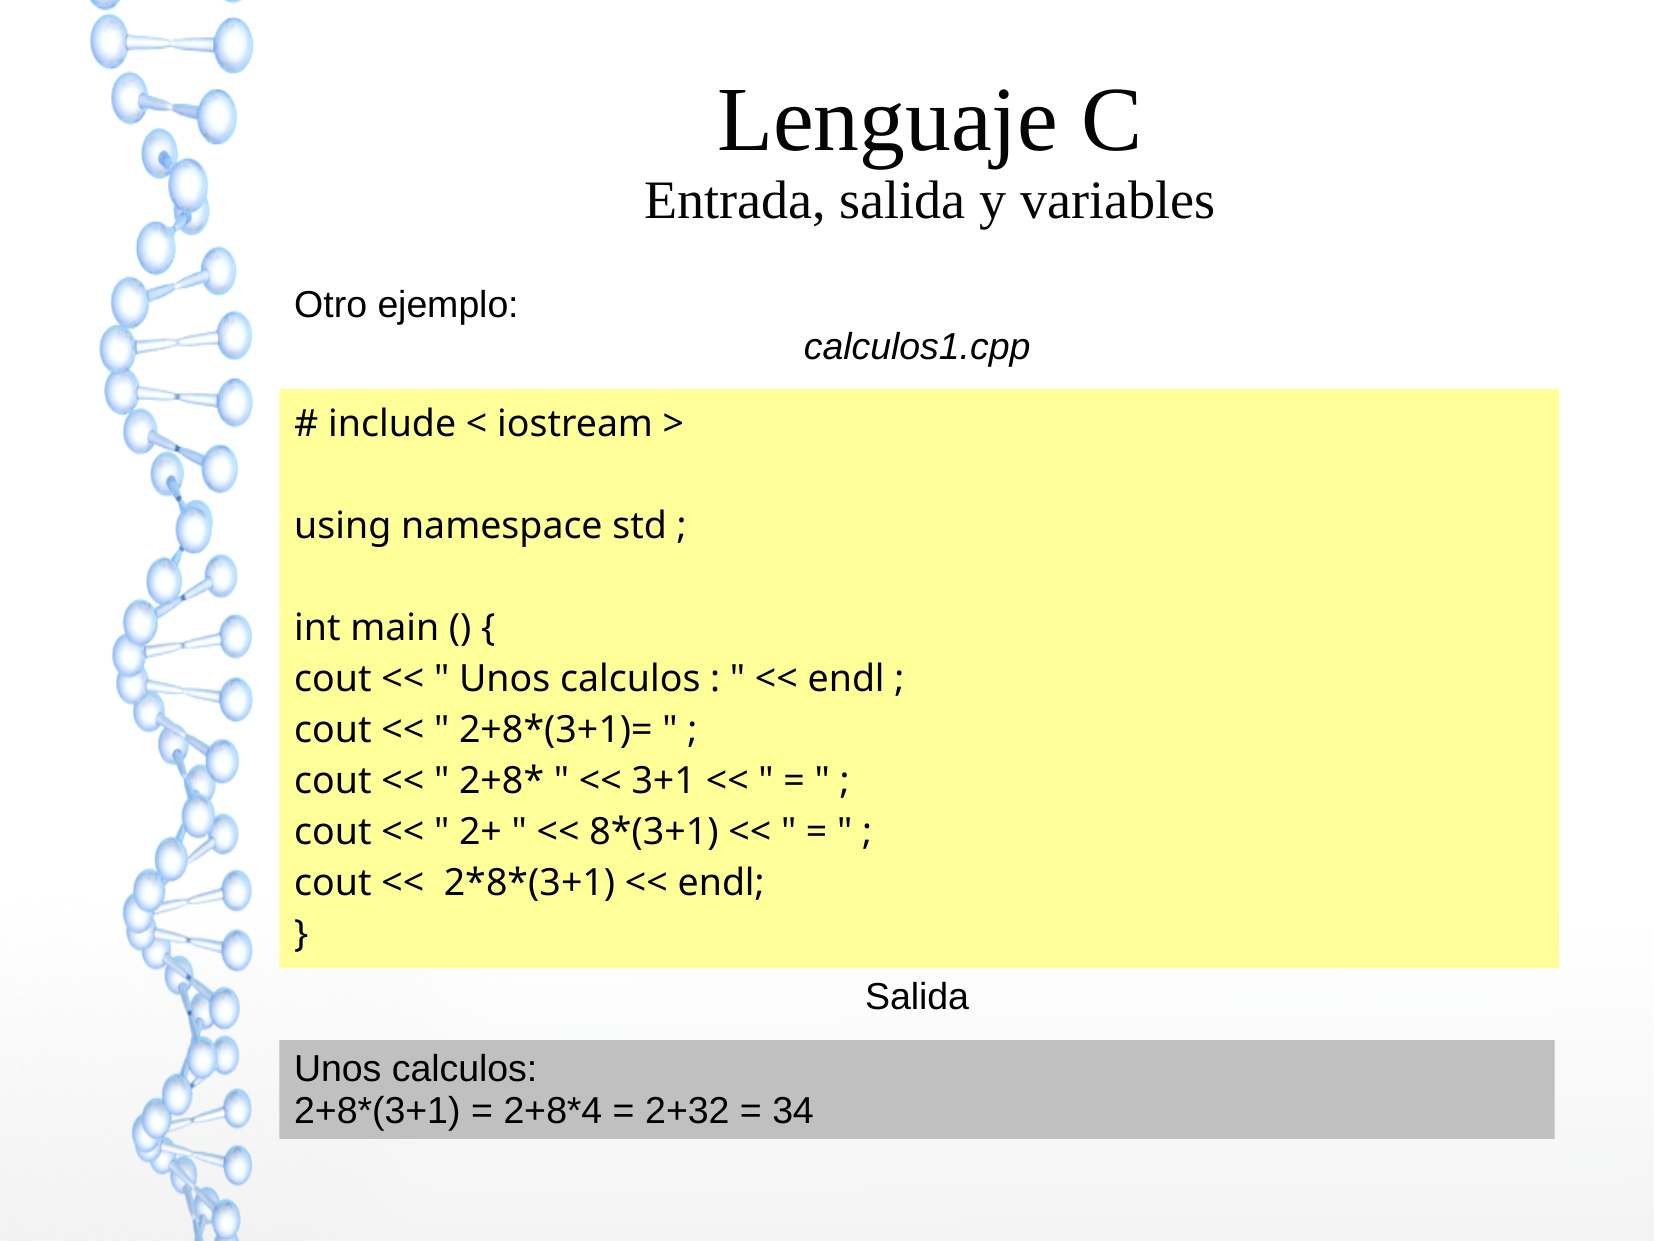

# Lenguaje C Entrada, salida y variables
Otro ejemplo:
calculos1.cpp
# include < iostream >
using namespace std ;
int main () {
cout << " Unos calculos : " << endl ;
cout << " 2+8*(3+1)= " ;
cout << " 2+8* " << 3+1 << " = " ;
cout << " 2+ " << 8*(3+1) << " = " ;
cout << 2*8*(3+1) << endl;
}
Salida
Unos calculos:
2+8*(3+1) = 2+8*4 = 2+32 = 34